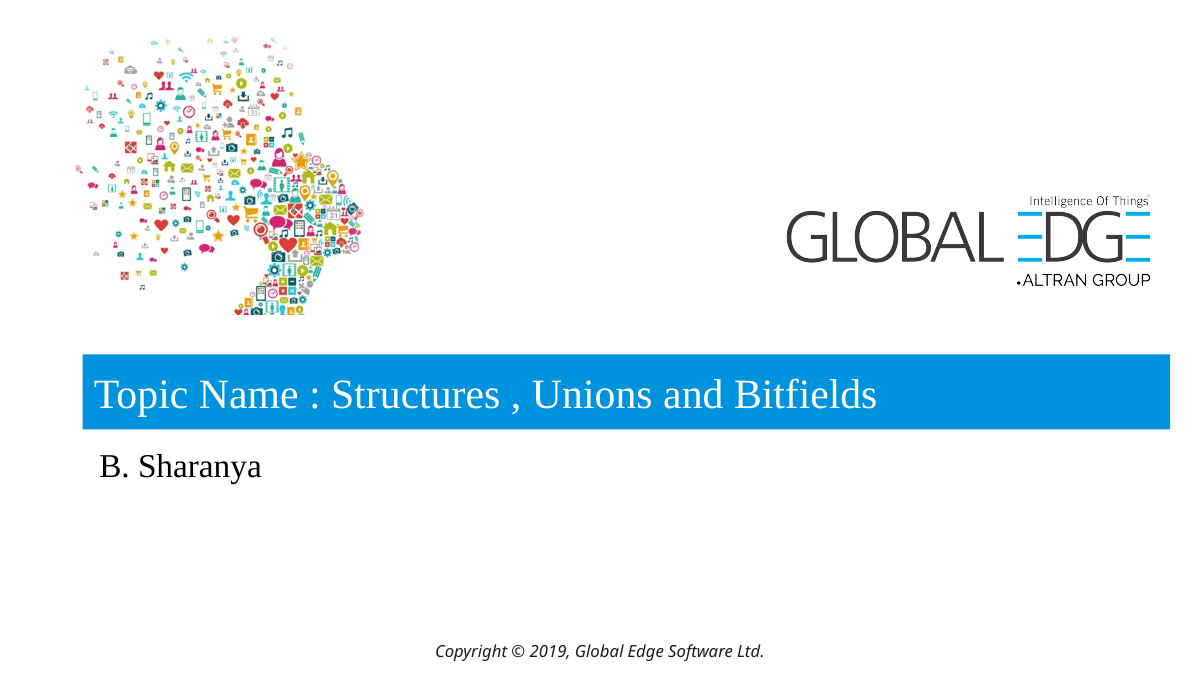

Topic Name : Structures , Unions and Bitfields
# B. Sharanya